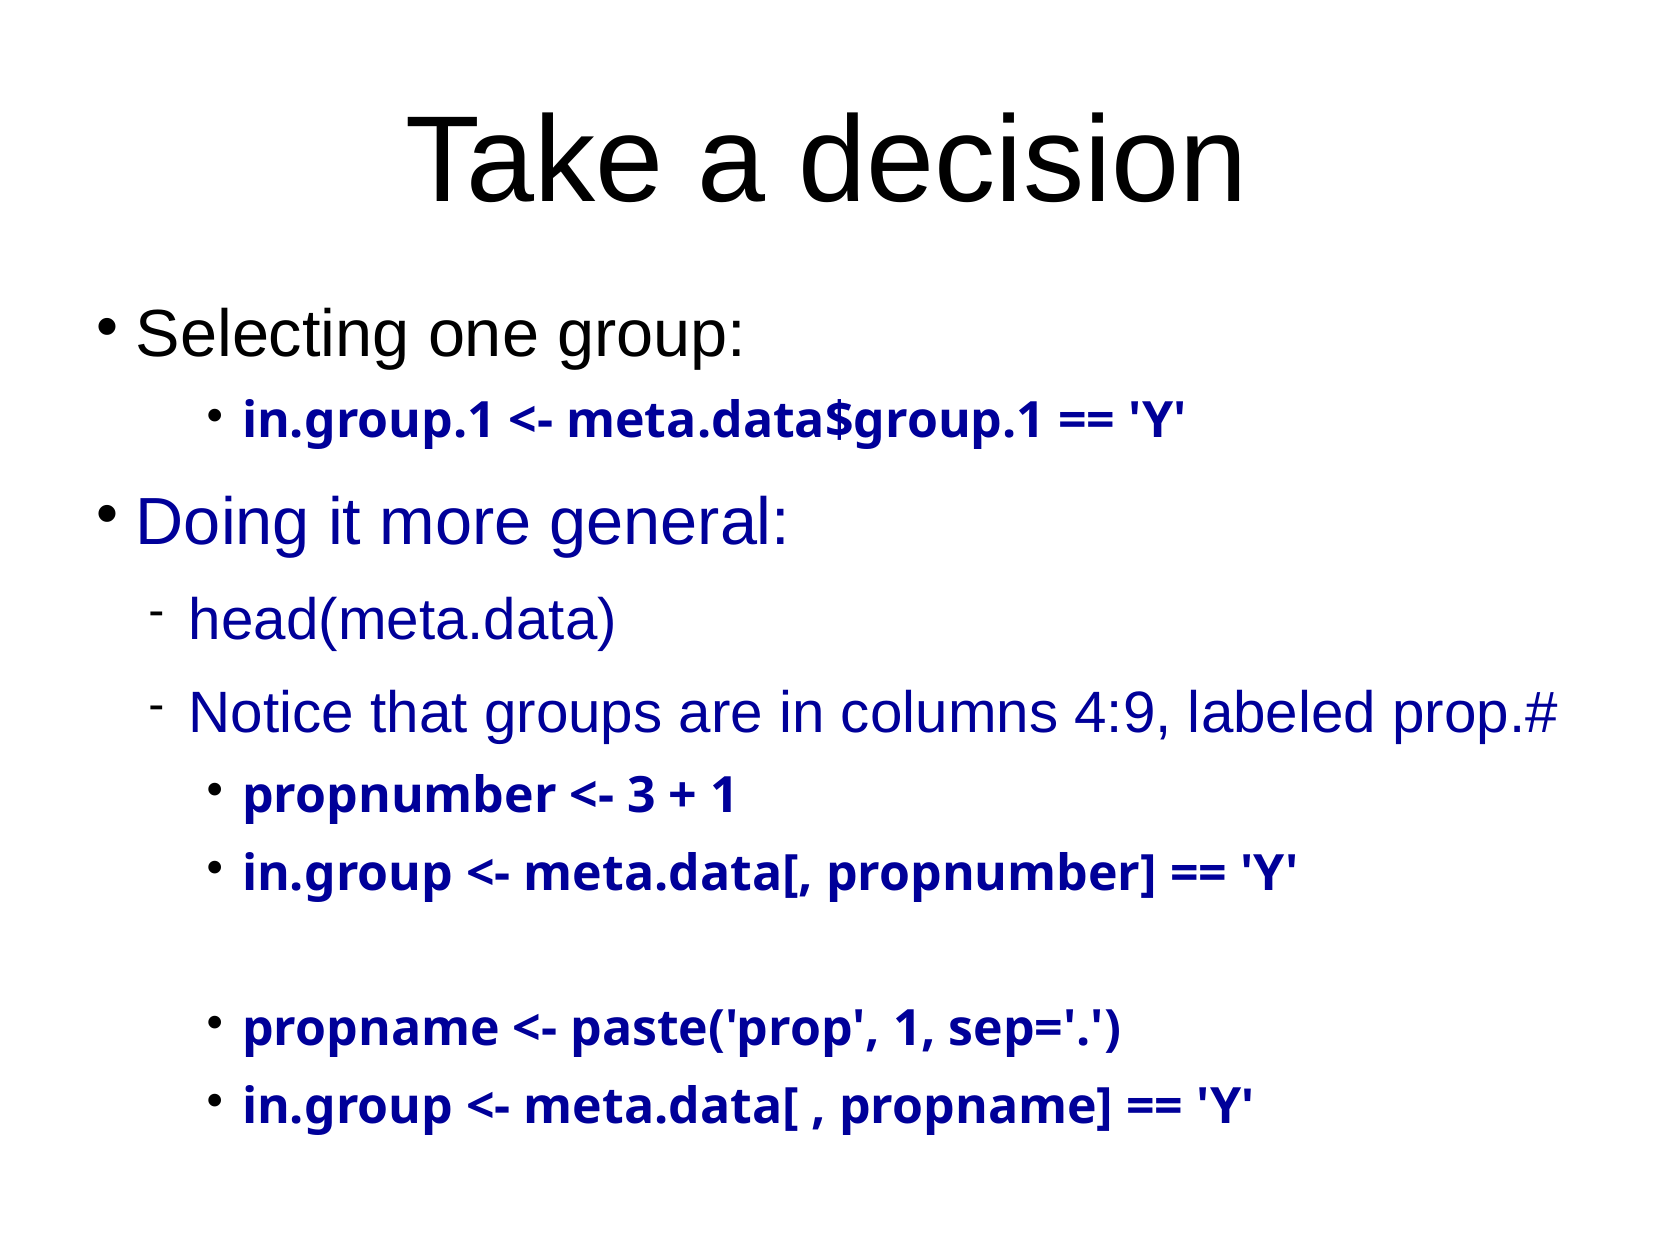

Take a decision
Selecting one group:
in.group.1 <- meta.data$group.1 == 'Y'
Doing it more general:
head(meta.data)
Notice that groups are in columns 4:9, labeled prop.#
propnumber <- 3 + 1
in.group <- meta.data[, propnumber] == 'Y'
propname <- paste('prop', 1, sep='.')
in.group <- meta.data[ , propname] == 'Y'